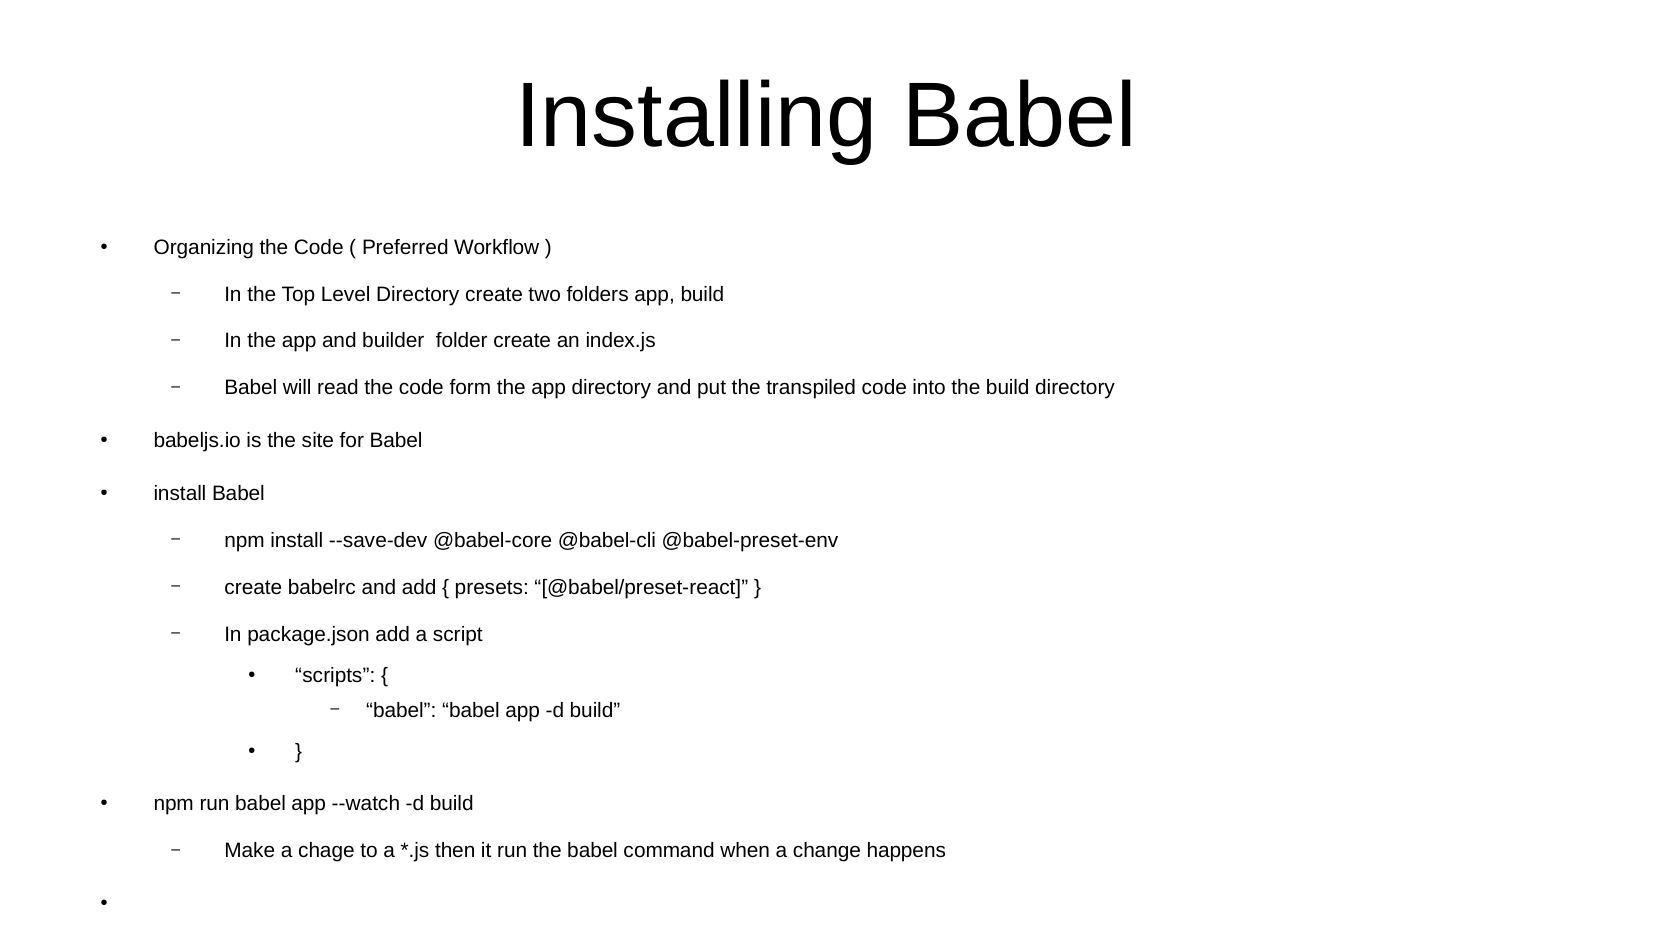

# Installing Babel
Organizing the Code ( Preferred Workflow )
In the Top Level Directory create two folders app, build
In the app and builder folder create an index.js
Babel will read the code form the app directory and put the transpiled code into the build directory
babeljs.io is the site for Babel
install Babel
npm install --save-dev @babel-core @babel-cli @babel-preset-env
create babelrc and add { presets: “[@babel/preset-react]” }
In package.json add a script
“scripts”: {
“babel”: “babel app -d build”
}
npm run babel app --watch -d build
Make a chage to a *.js then it run the babel command when a change happens